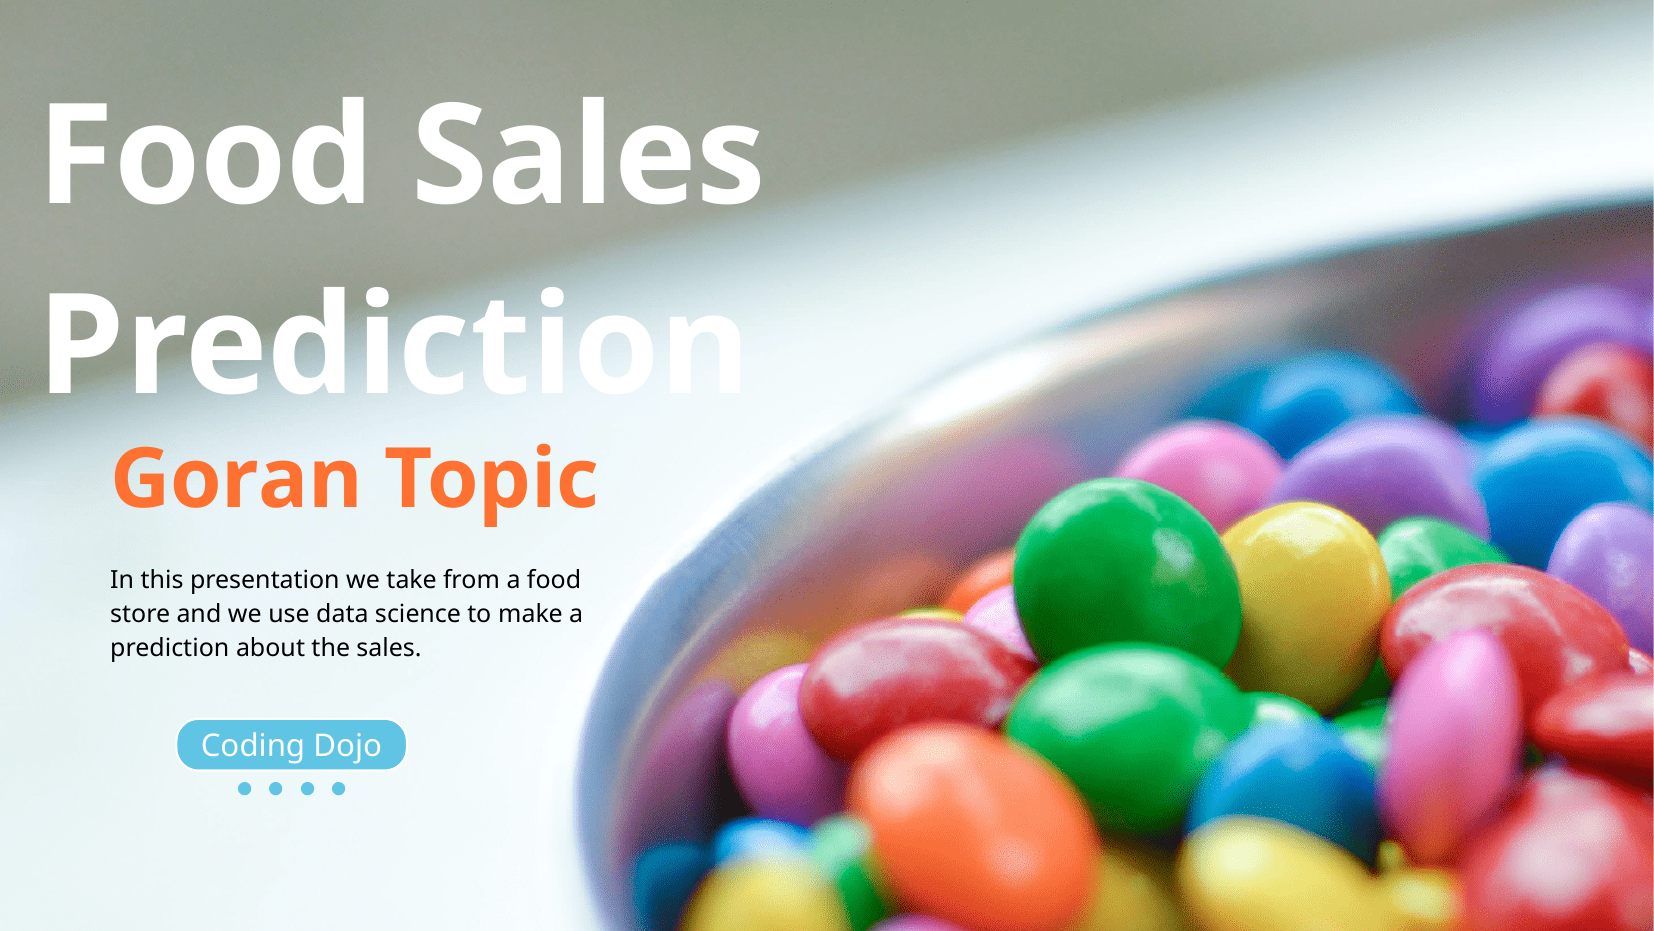

Food Sales Prediction
Goran Topic
# In this presentation we take from a food store and we use data science to make a prediction about the sales.
Coding Dojo